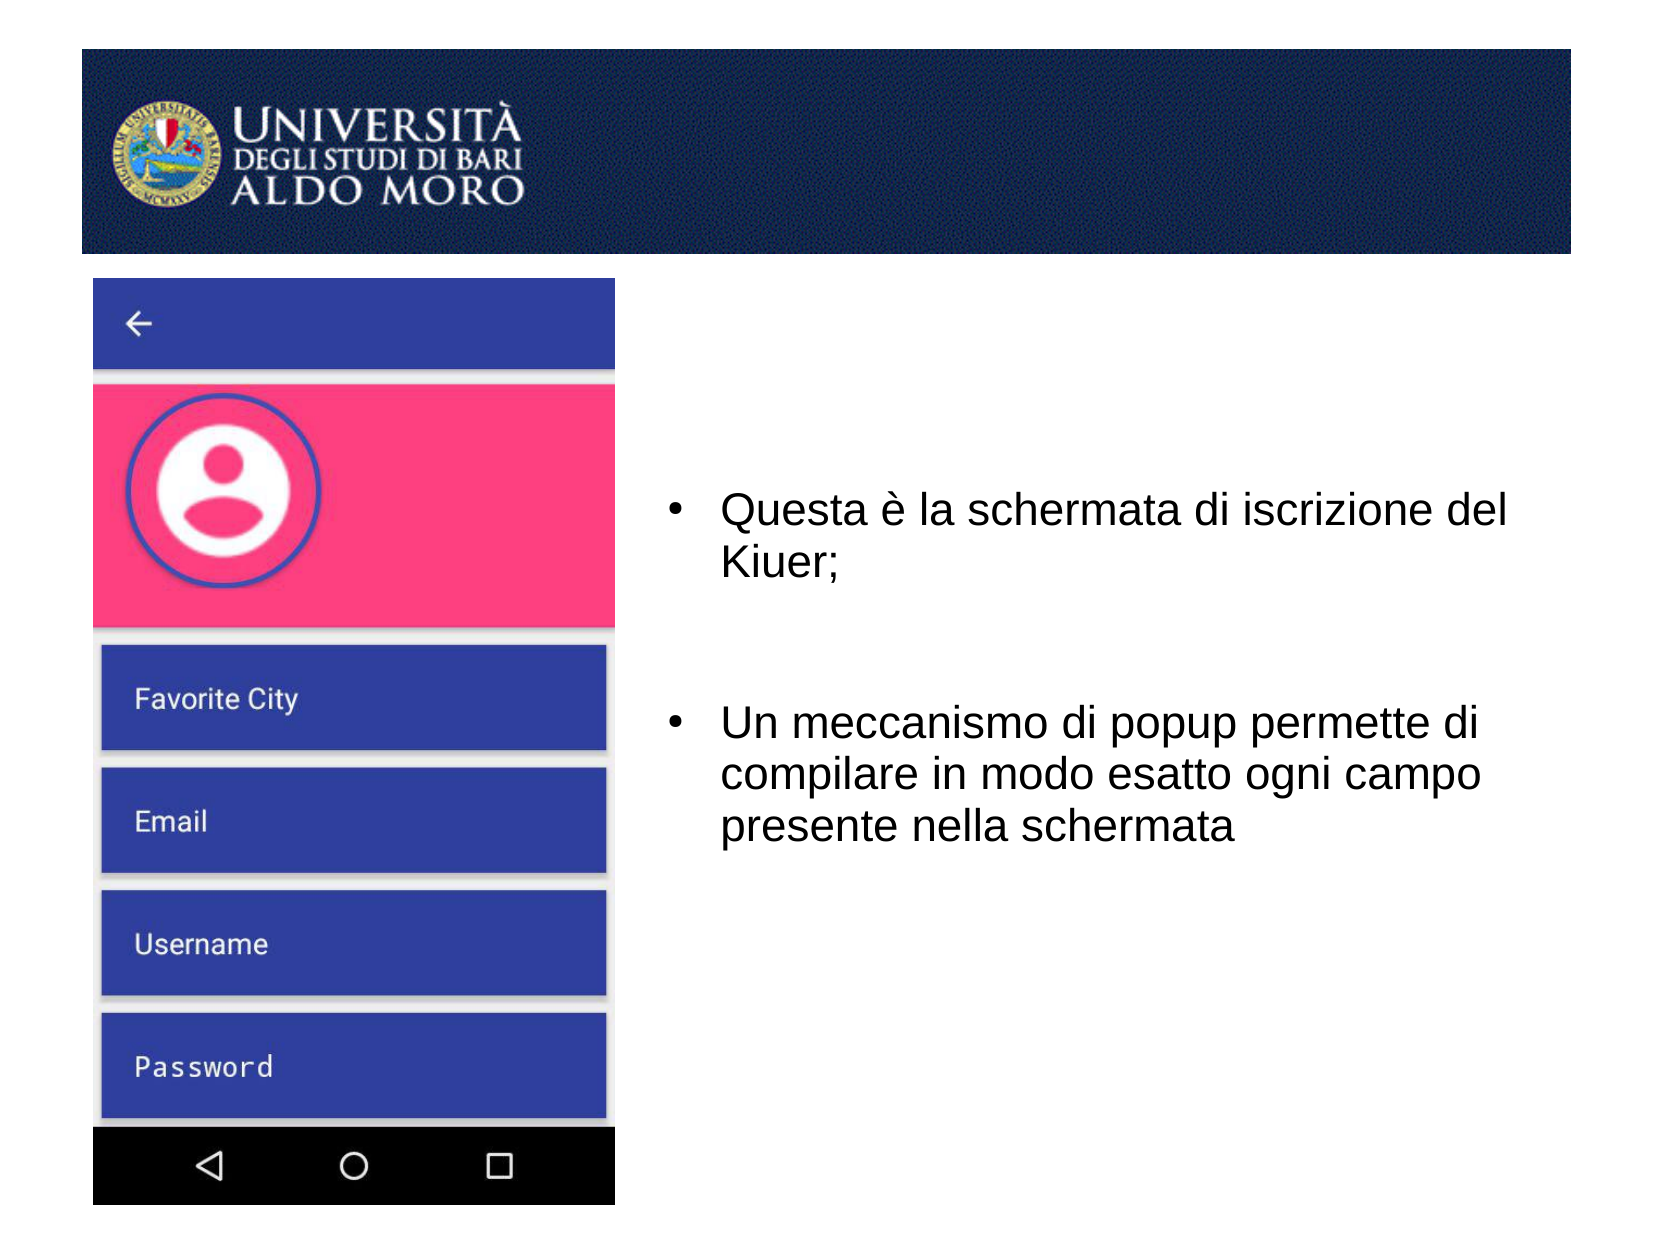

#
Questa è la schermata di iscrizione del Kiuer;
Un meccanismo di popup permette di compilare in modo esatto ogni campo presente nella schermata